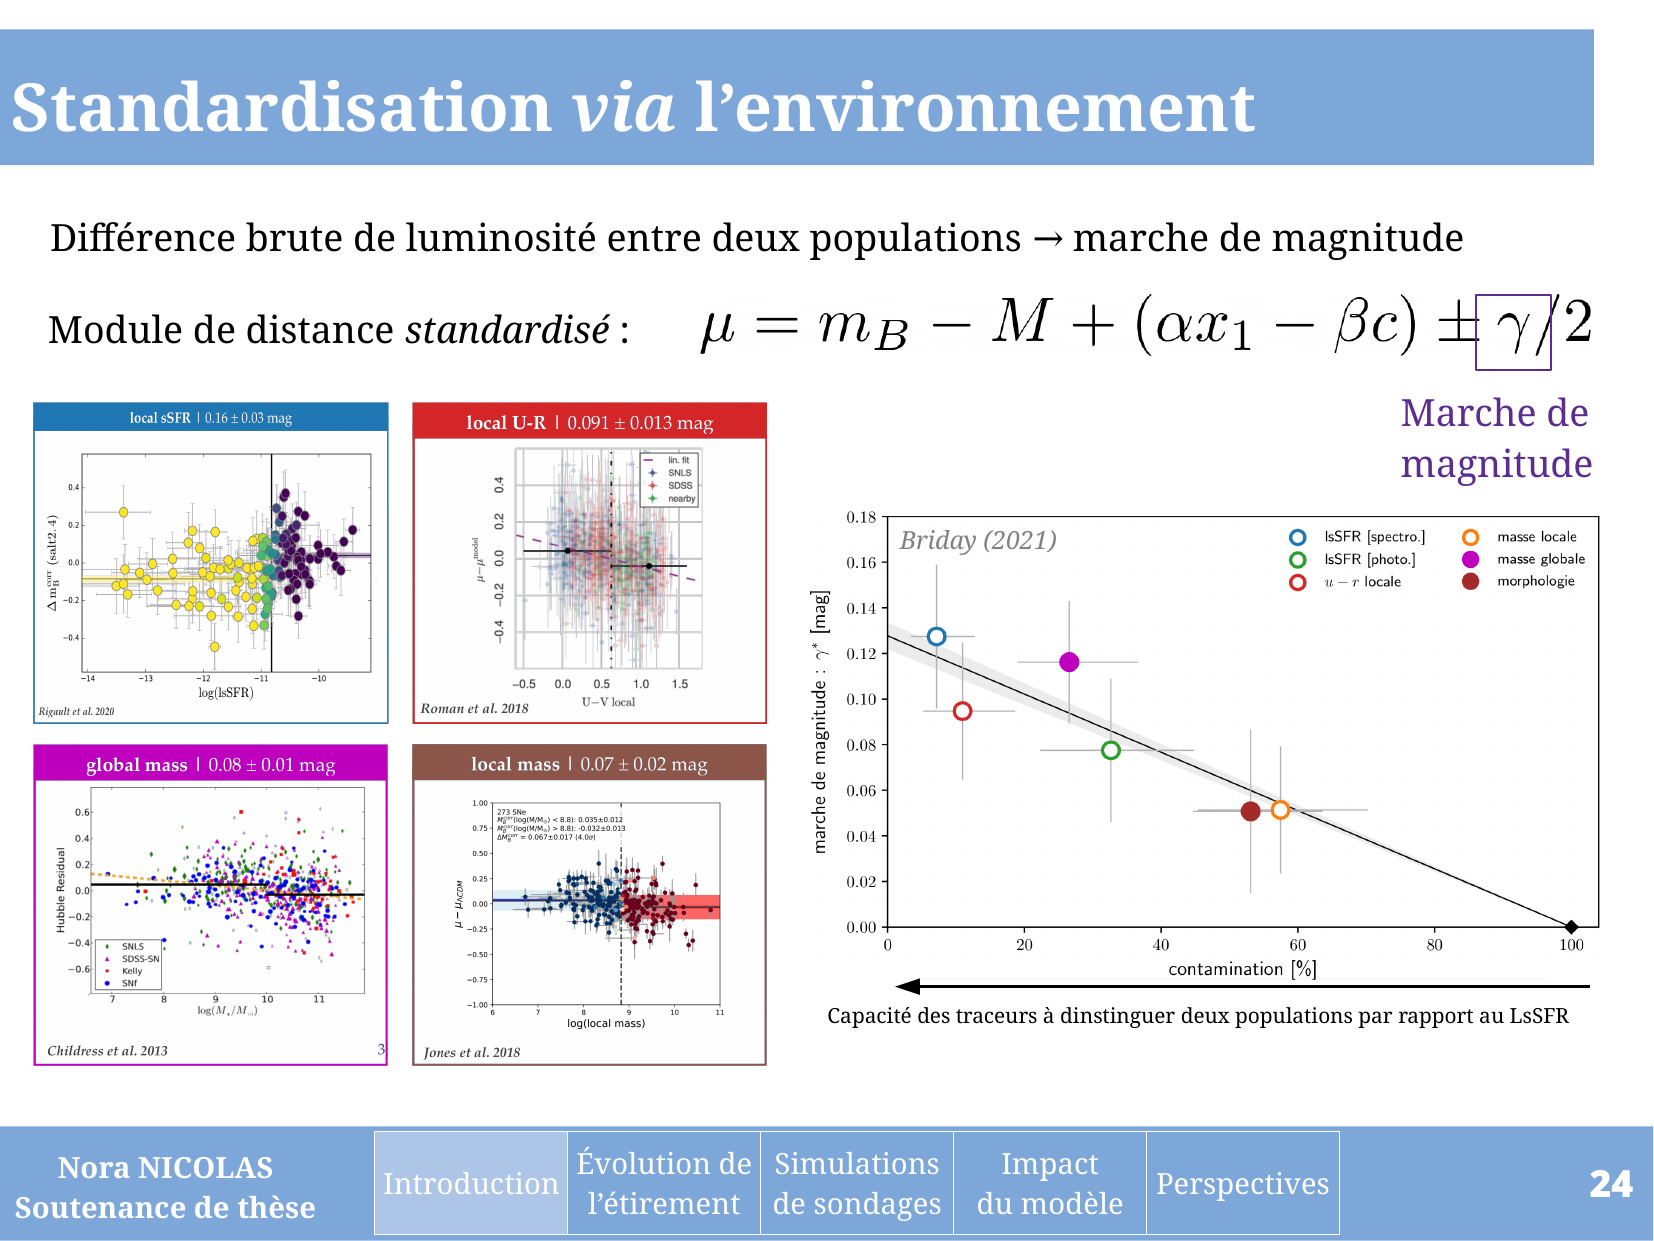

# Standardisation via l’environnement
Différence brute de luminosité entre deux populations → marche de magnitude
Module de distance standardisé :
Marche de
magnitude
Briday (2021)
Capacité des traceurs à dinstinguer deux populations par rapport au LsSFR
24
Introduction
Évolution de
l’étirement
Simulations
de sondages
Impact
du modèle
Perspectives